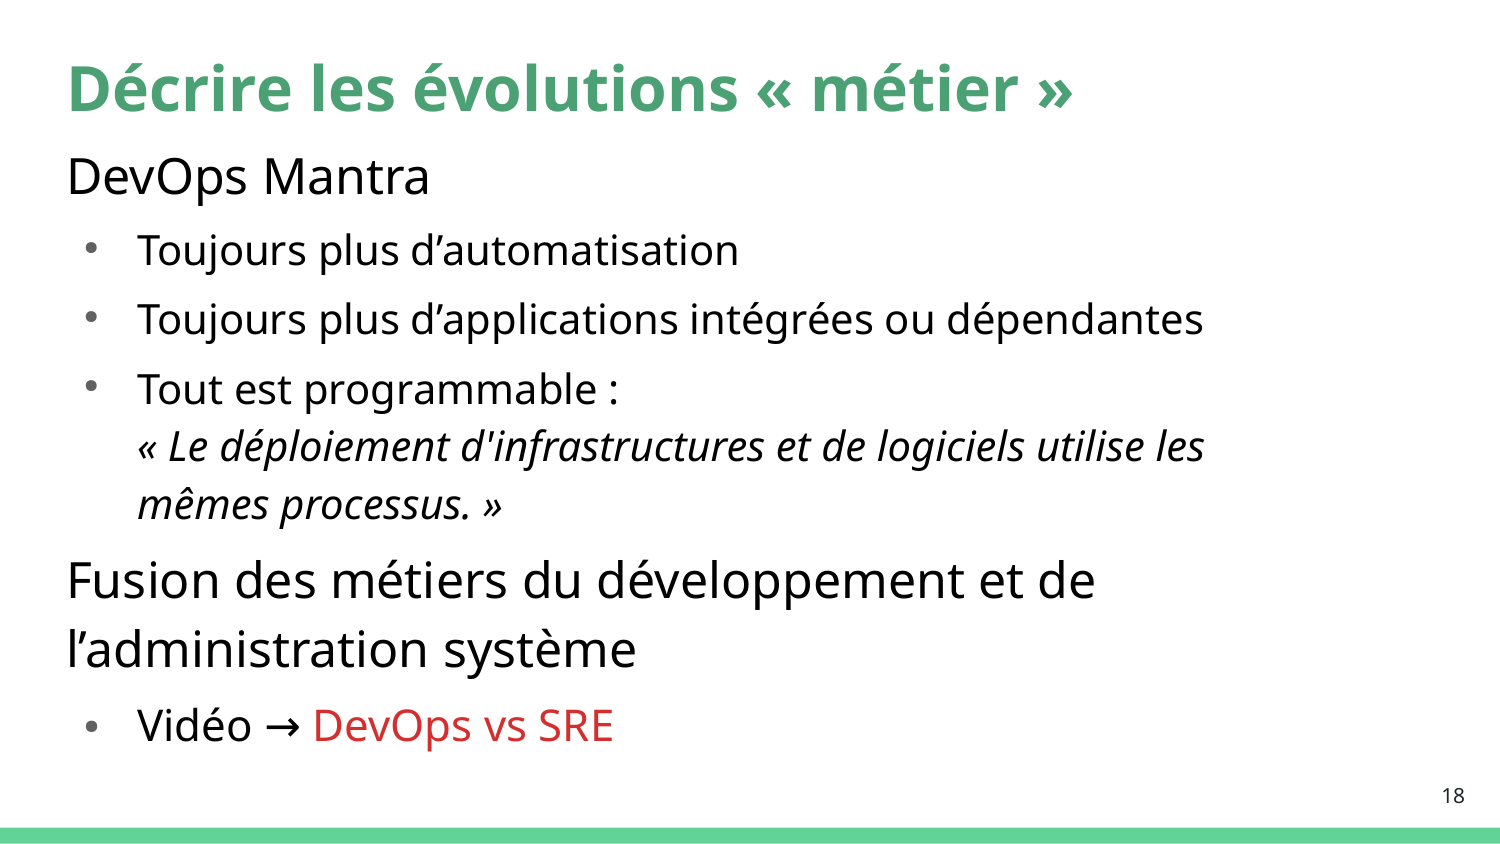

# Décrire les évolutions « métier »
DevOps Mantra
Toujours plus d’automatisation
Toujours plus d’applications intégrées ou dépendantes
Tout est programmable :
« Le déploiement d'infrastructures et de logiciels utilise les mêmes processus. »
Fusion des métiers du développement et de l’administration système
Vidéo → DevOps vs SRE